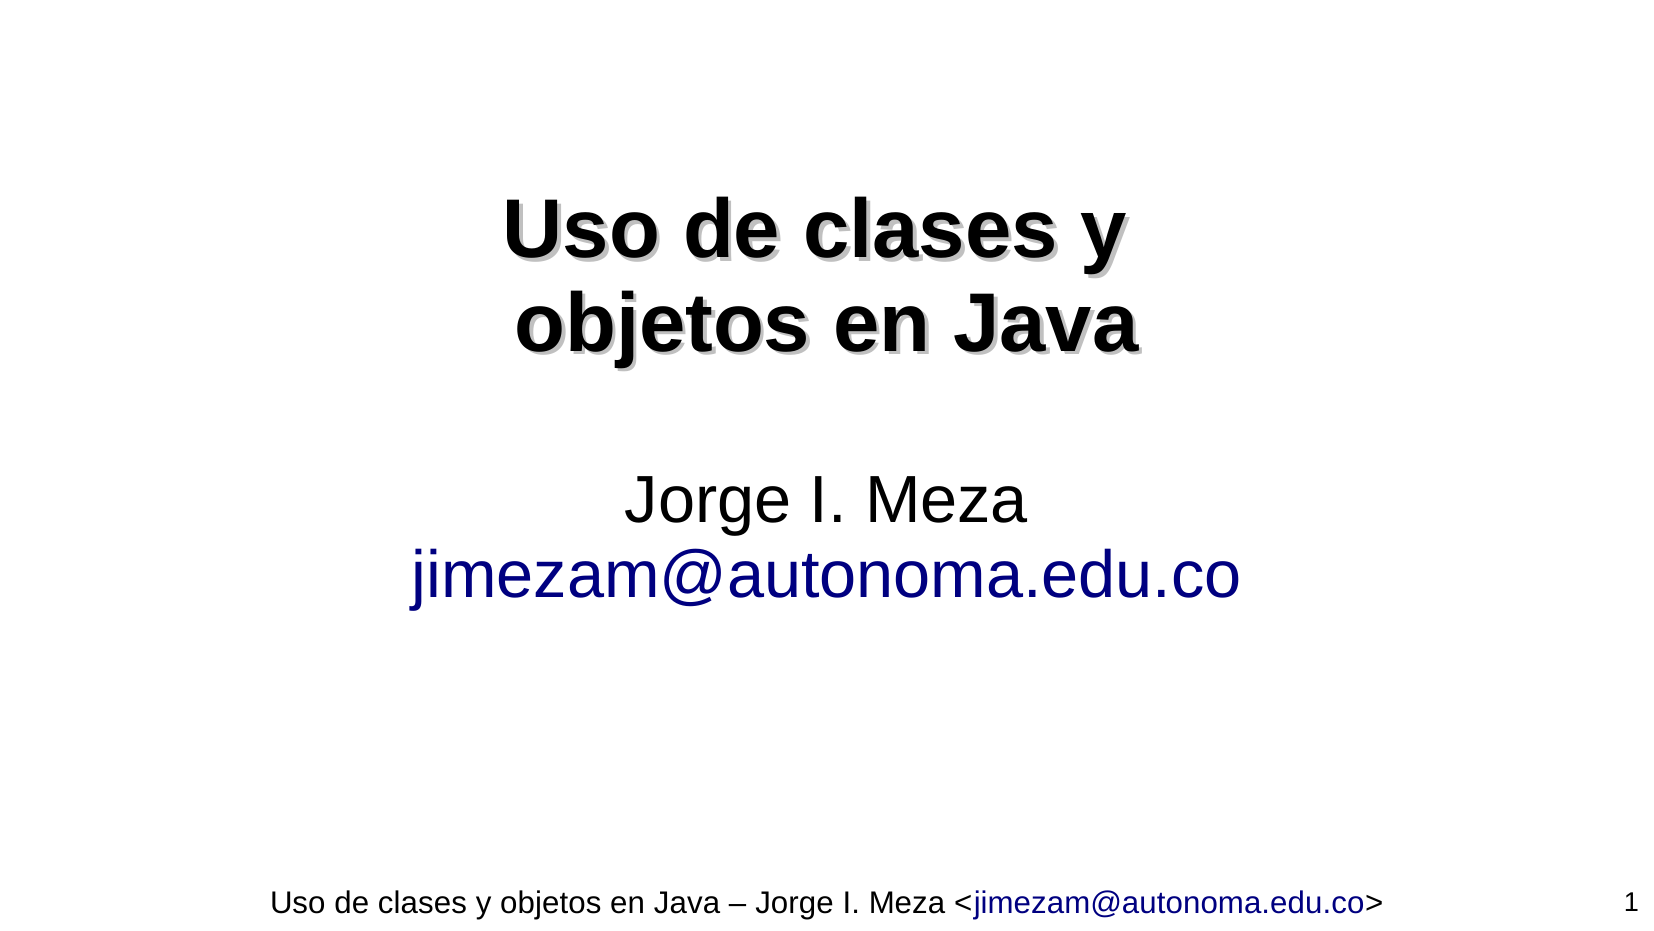

# Uso de clases y objetos en Java
Jorge I. Meza
jimezam@autonoma.edu.co